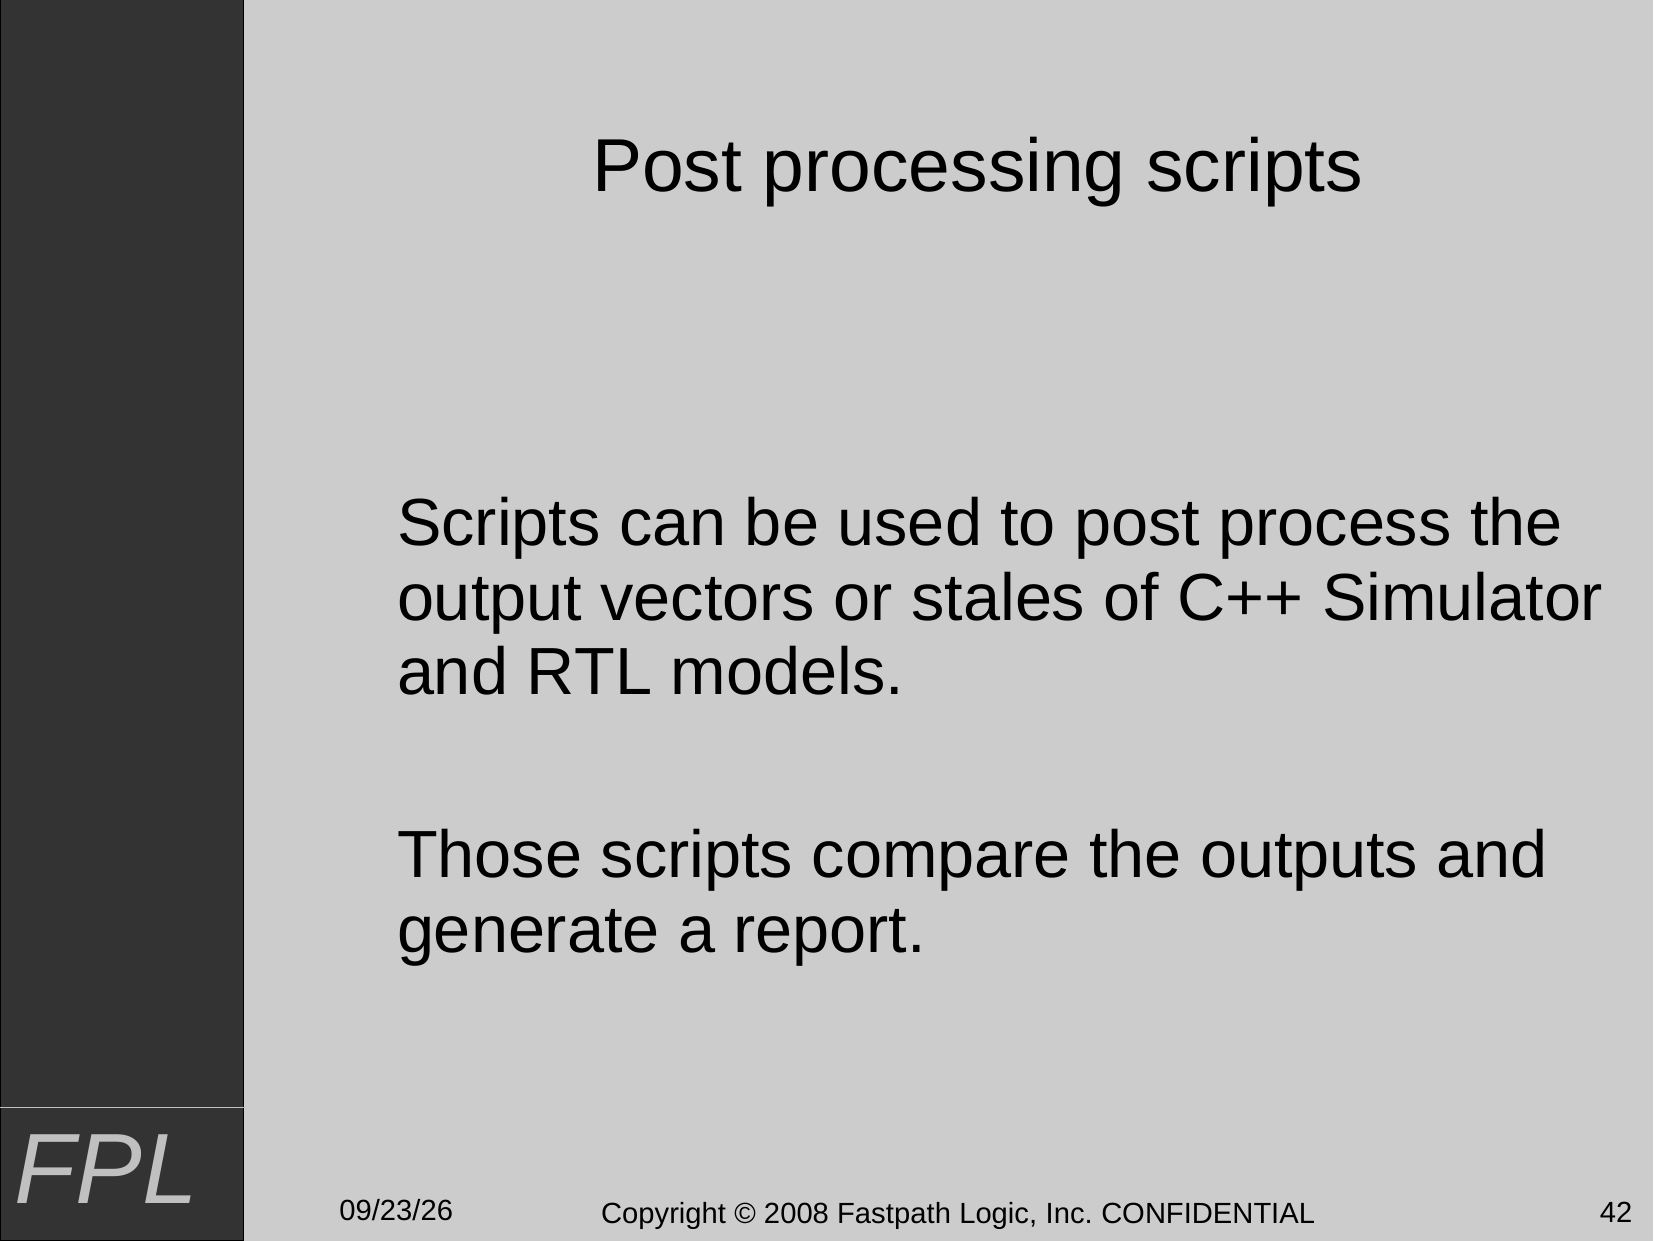

# Post processing scripts
Scripts can be used to post process the output vectors or stales of C++ Simulator and RTL models.
Those scripts compare the outputs and generate a report.
42
© 2008 FASTPATH LOGIC INC.